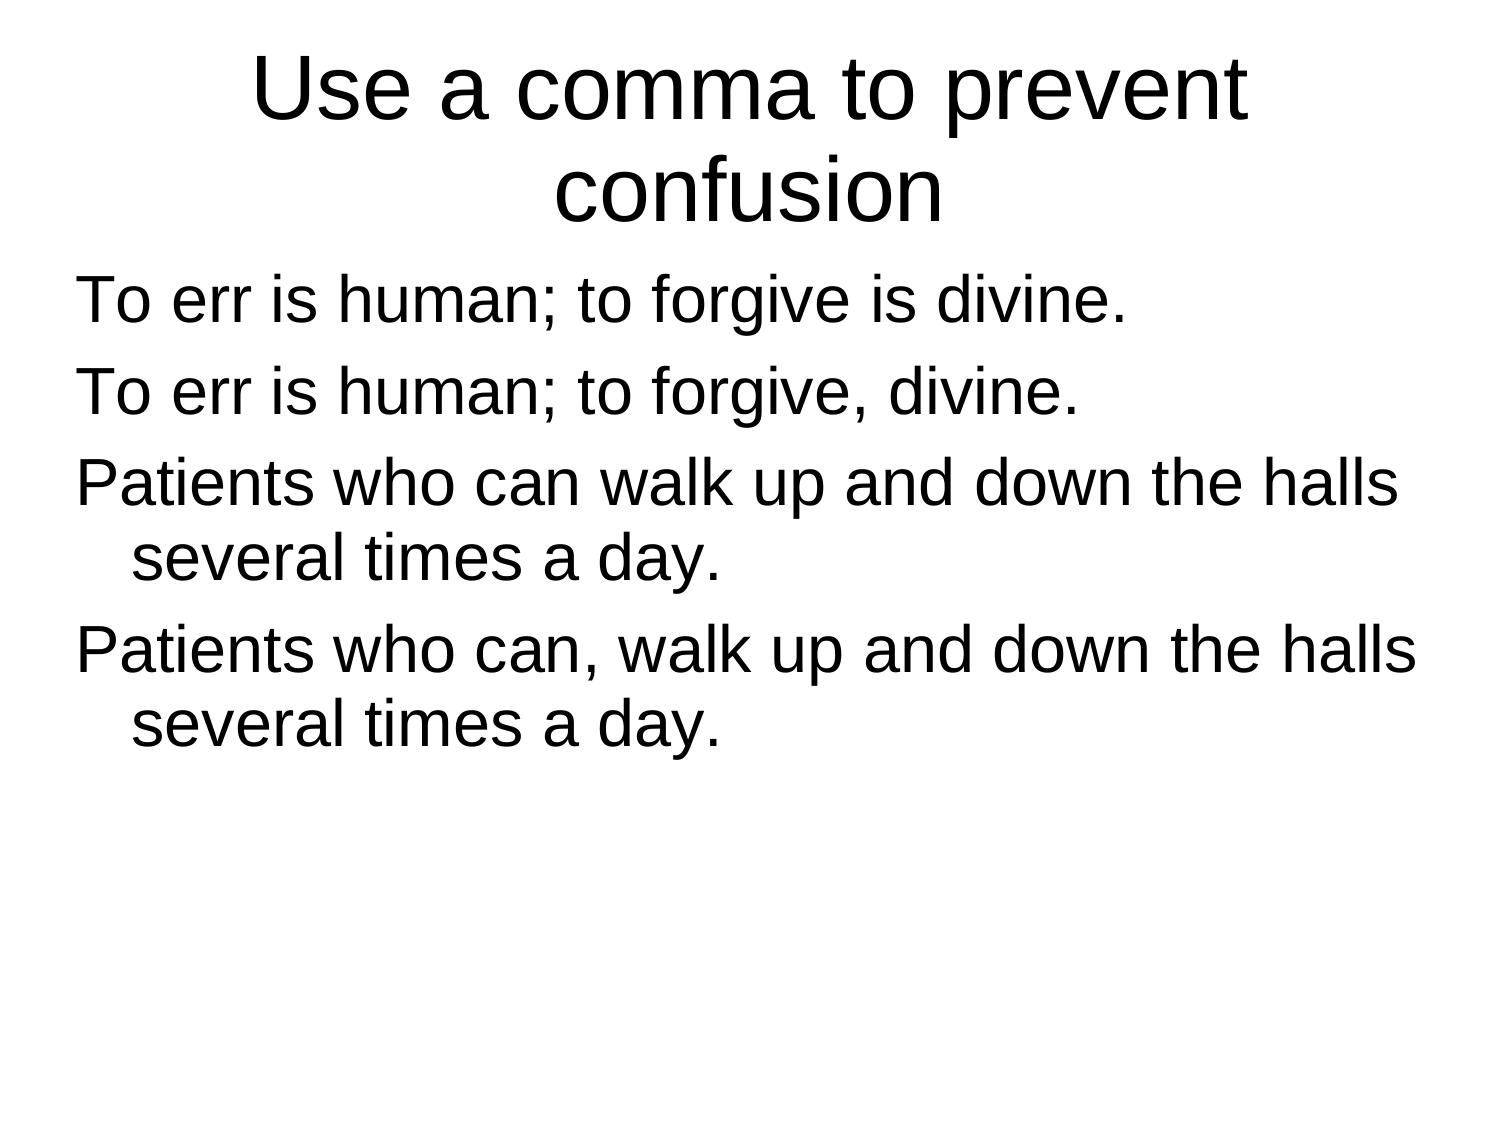

# Use a comma to prevent confusion
To err is human; to forgive is divine.
To err is human; to forgive, divine.
Patients who can walk up and down the halls several times a day.
Patients who can, walk up and down the halls several times a day.